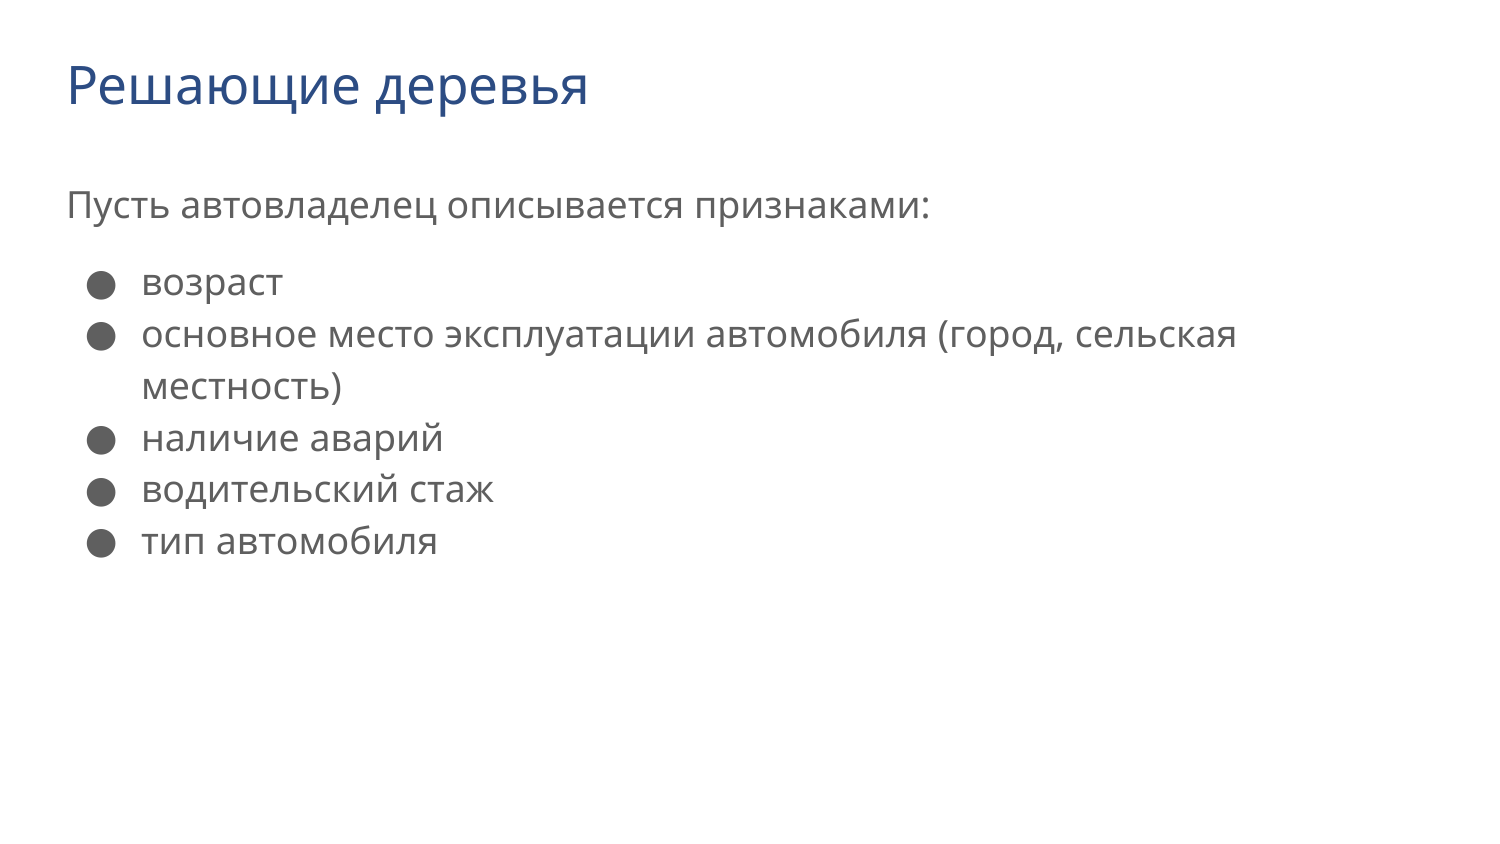

# Решающие деревья
Пусть автовладелец описывается признаками:
возраст
основное место эксплуатации автомобиля (город, сельская местность)
наличие аварий
водительский стаж
тип автомобиля